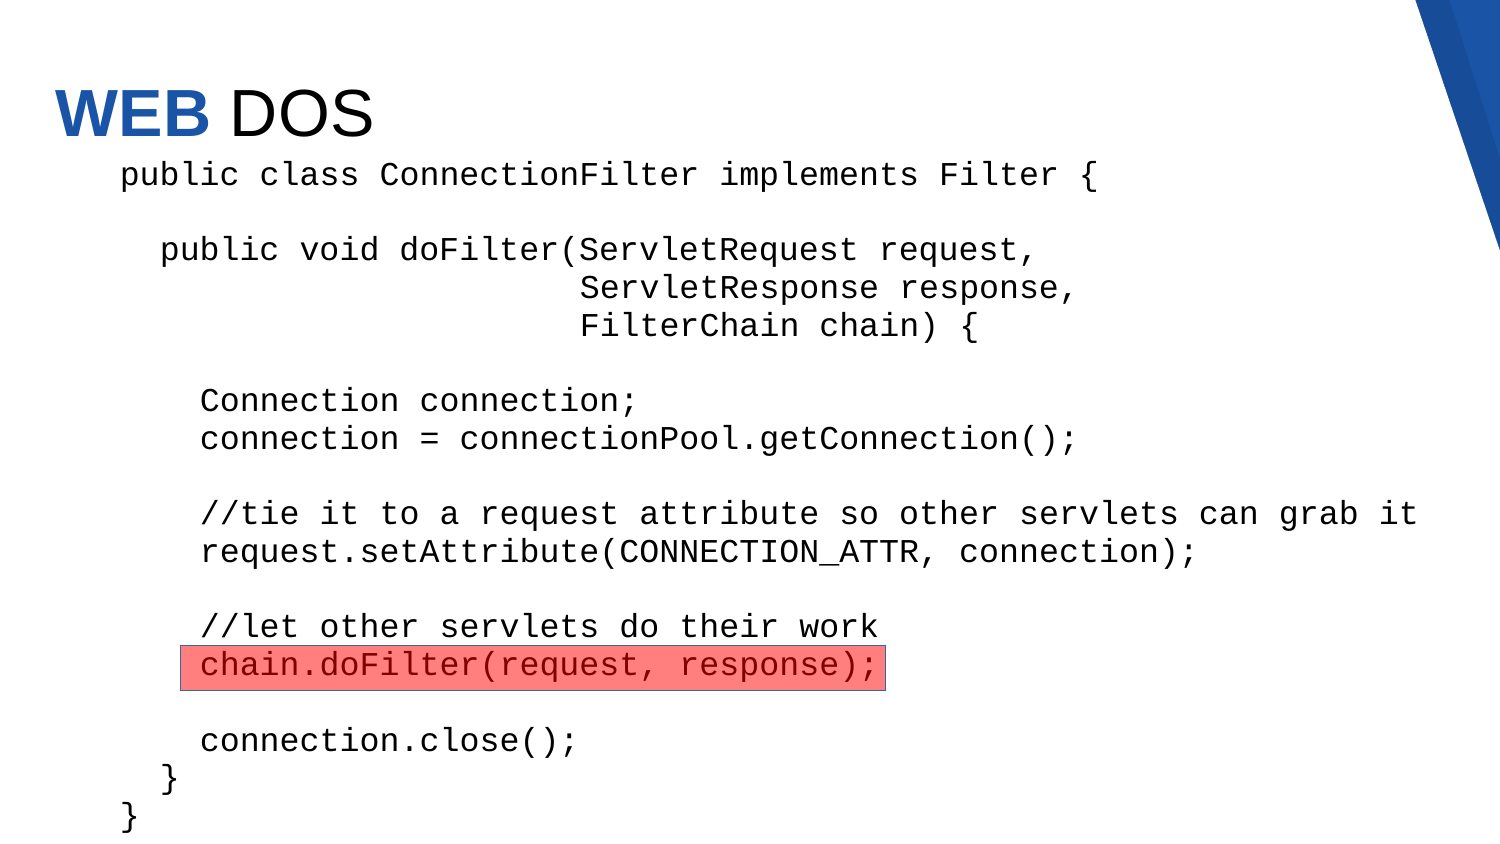

# WEB DOS
public class ConnectionFilter implements Filter {
 public void doFilter(ServletRequest request,
 ServletResponse response,
 FilterChain chain) {
 Connection connection;
 connection = connectionPool.getConnection();
 //tie it to a request attribute so other servlets can grab it
 request.setAttribute(CONNECTION_ATTR, connection);
 //let other servlets do their work
 chain.doFilter(request, response);
 connection.close();
 }
}